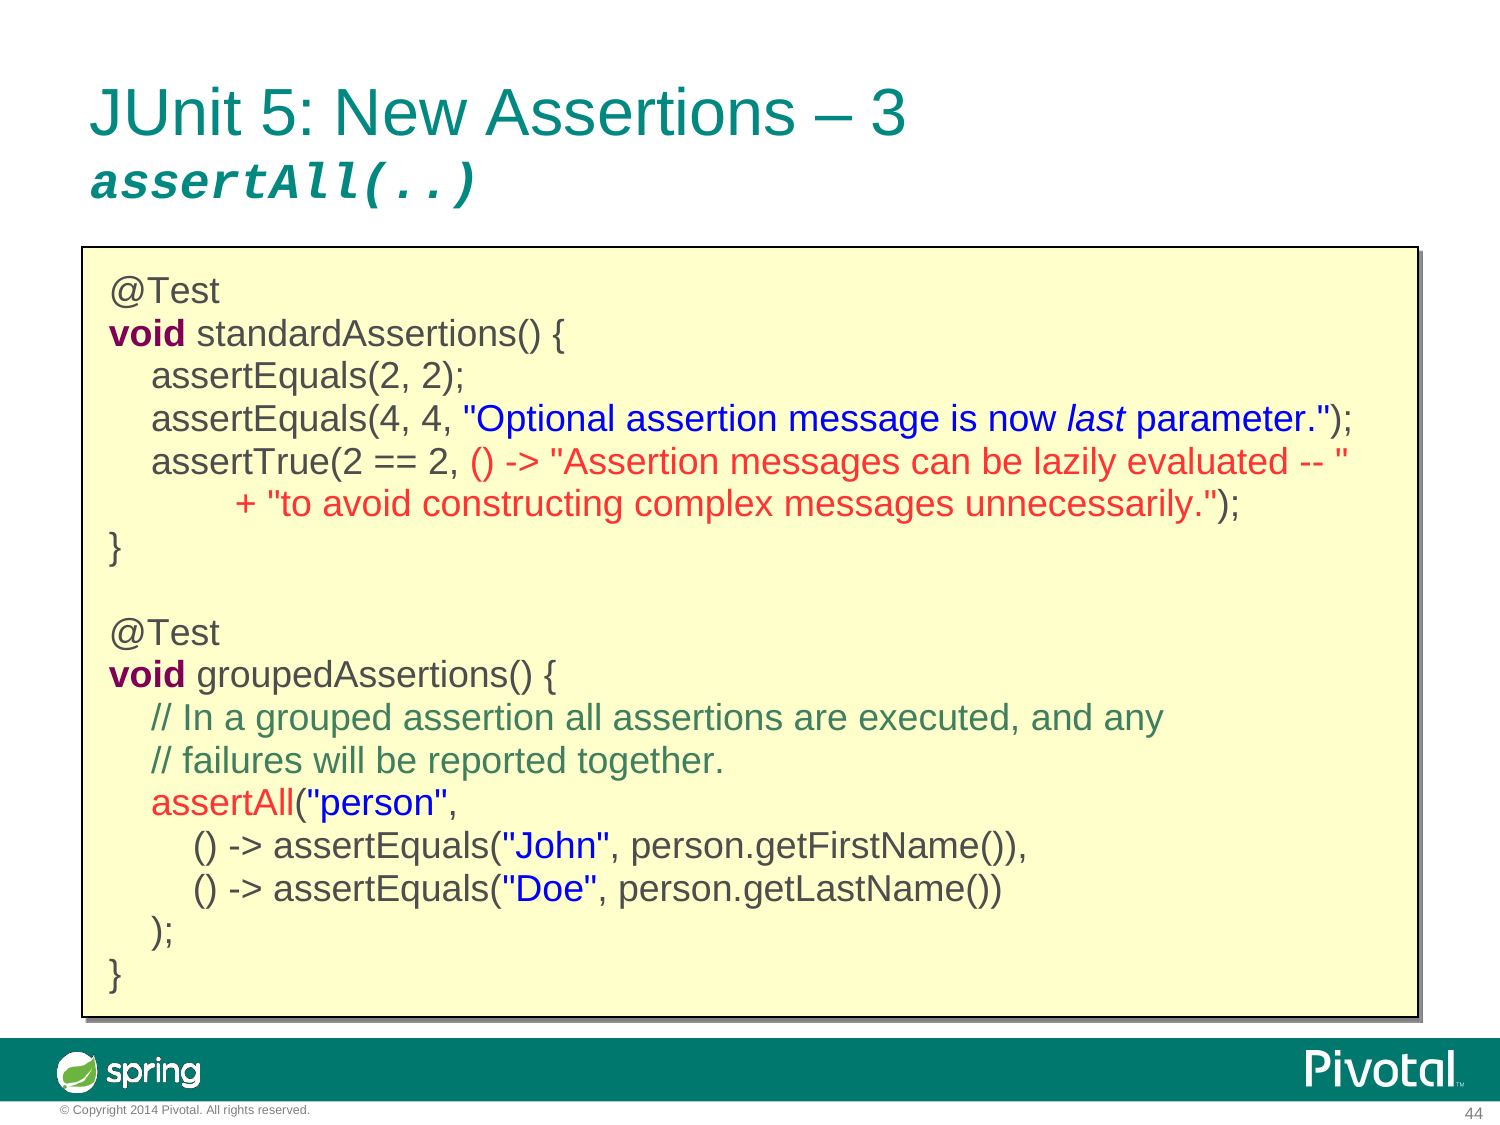

# JUnit 5: New Assertions – 3 assertAll(..)
@Test
void standardAssertions() {
 assertEquals(2, 2);
 assertEquals(4, 4, "Optional assertion message is now last parameter.");
 assertTrue(2 == 2, () -> "Assertion messages can be lazily evaluated -- "
 + "to avoid constructing complex messages unnecessarily.");
}
@Test
void groupedAssertions() {
 // In a grouped assertion all assertions are executed, and any
 // failures will be reported together.
 assertAll("person",
 () -> assertEquals("John", person.getFirstName()),
 () -> assertEquals("Doe", person.getLastName())
 );
}